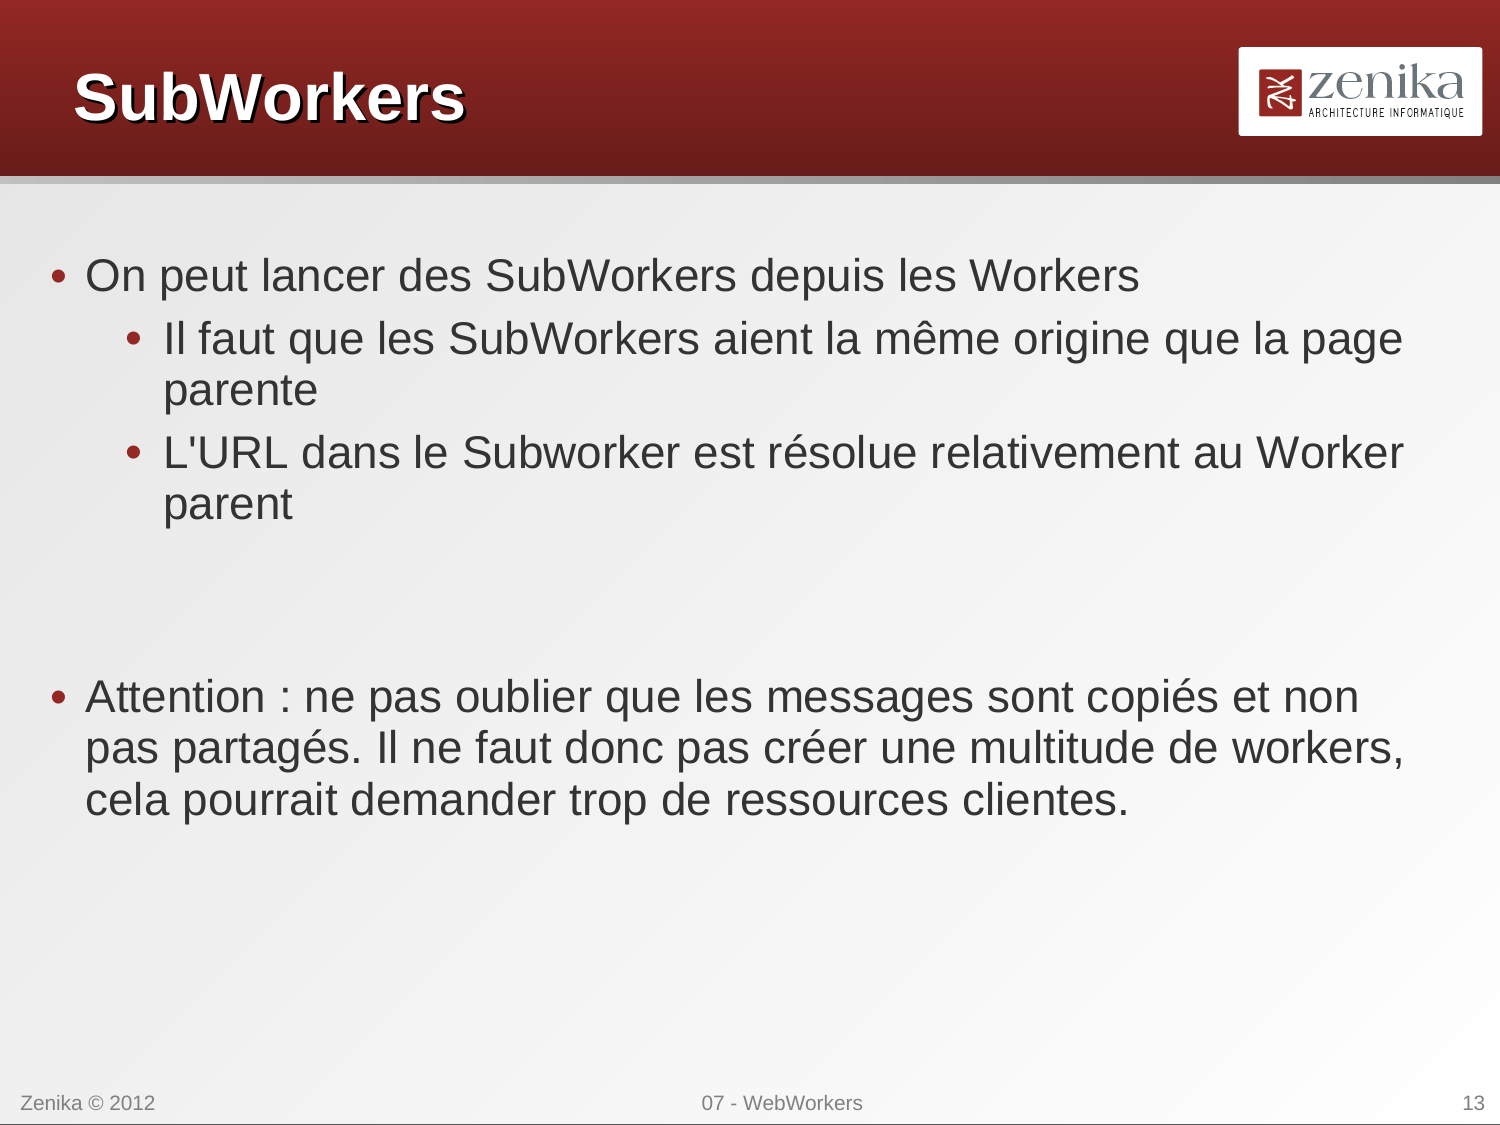

# SubWorkers
On peut lancer des SubWorkers depuis les Workers
Il faut que les SubWorkers aient la même origine que la page parente
L'URL dans le Subworker est résolue relativement au Worker parent
Attention : ne pas oublier que les messages sont copiés et non pas partagés. Il ne faut donc pas créer une multitude de workers, cela pourrait demander trop de ressources clientes.